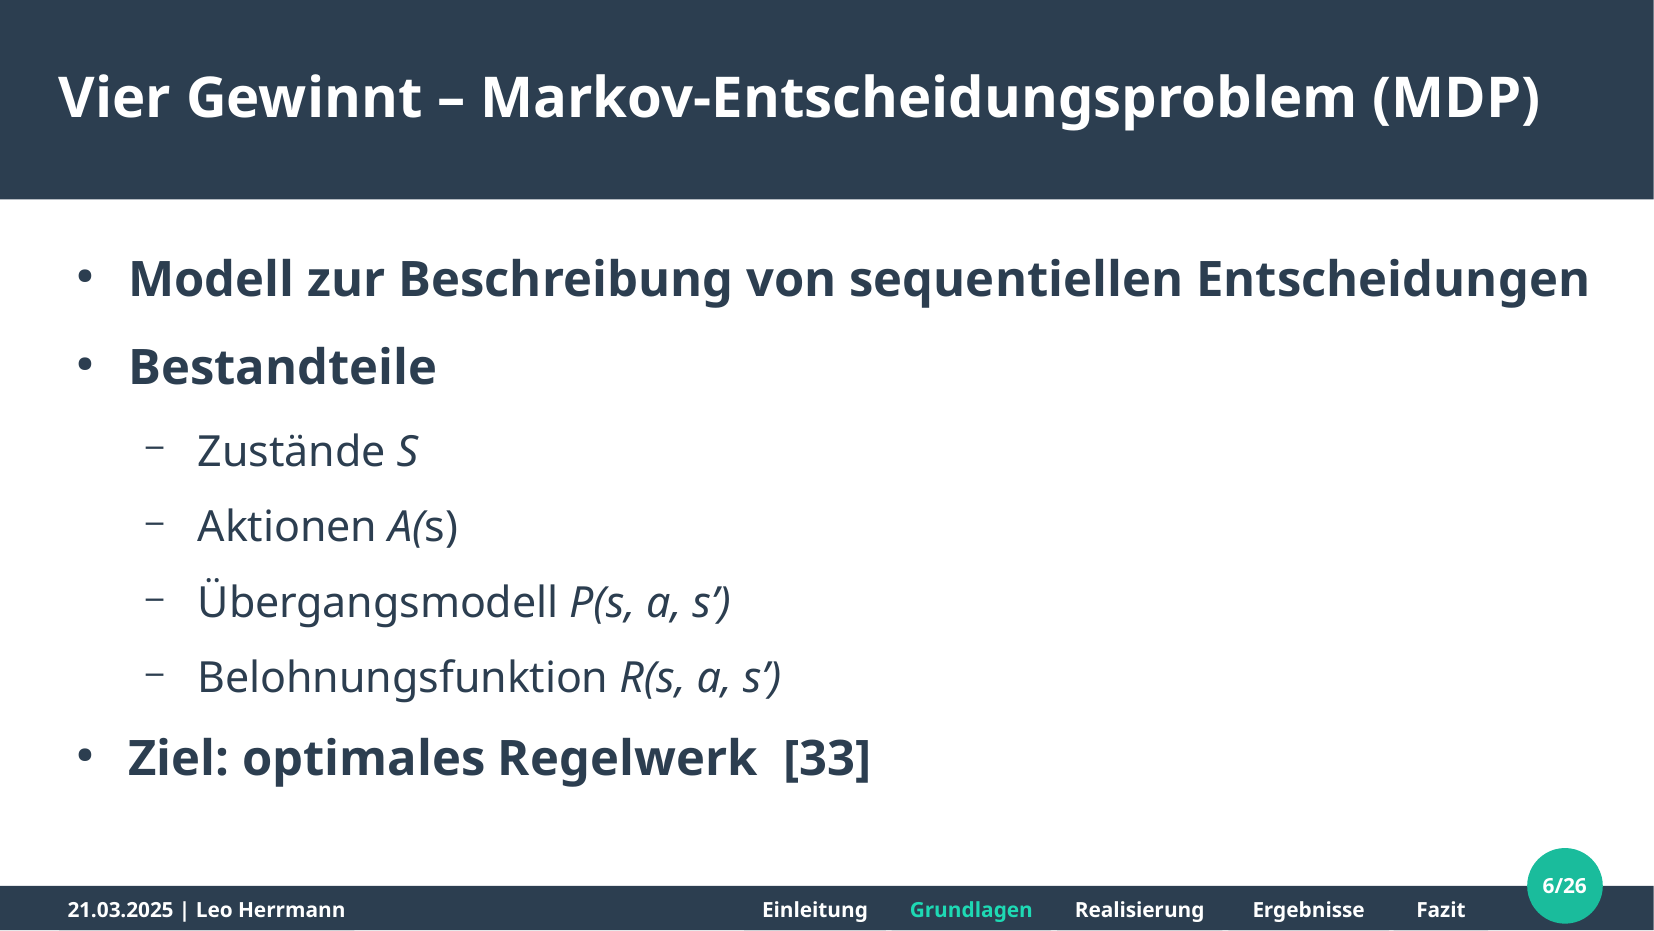

# Vier Gewinnt – Markov-Entscheidungsproblem (MDP)
Modell zur Beschreibung von sequentiellen Entscheidungen
Bestandteile
Zustände S
Aktionen A(s)
Übergangsmodell P(s, a, s’)
Belohnungsfunktion R(s, a, s’)
Ziel: optimales Regelwerk [33]
Einleitung
Grundlagen
Realisierung
Ergebnisse
Fazit